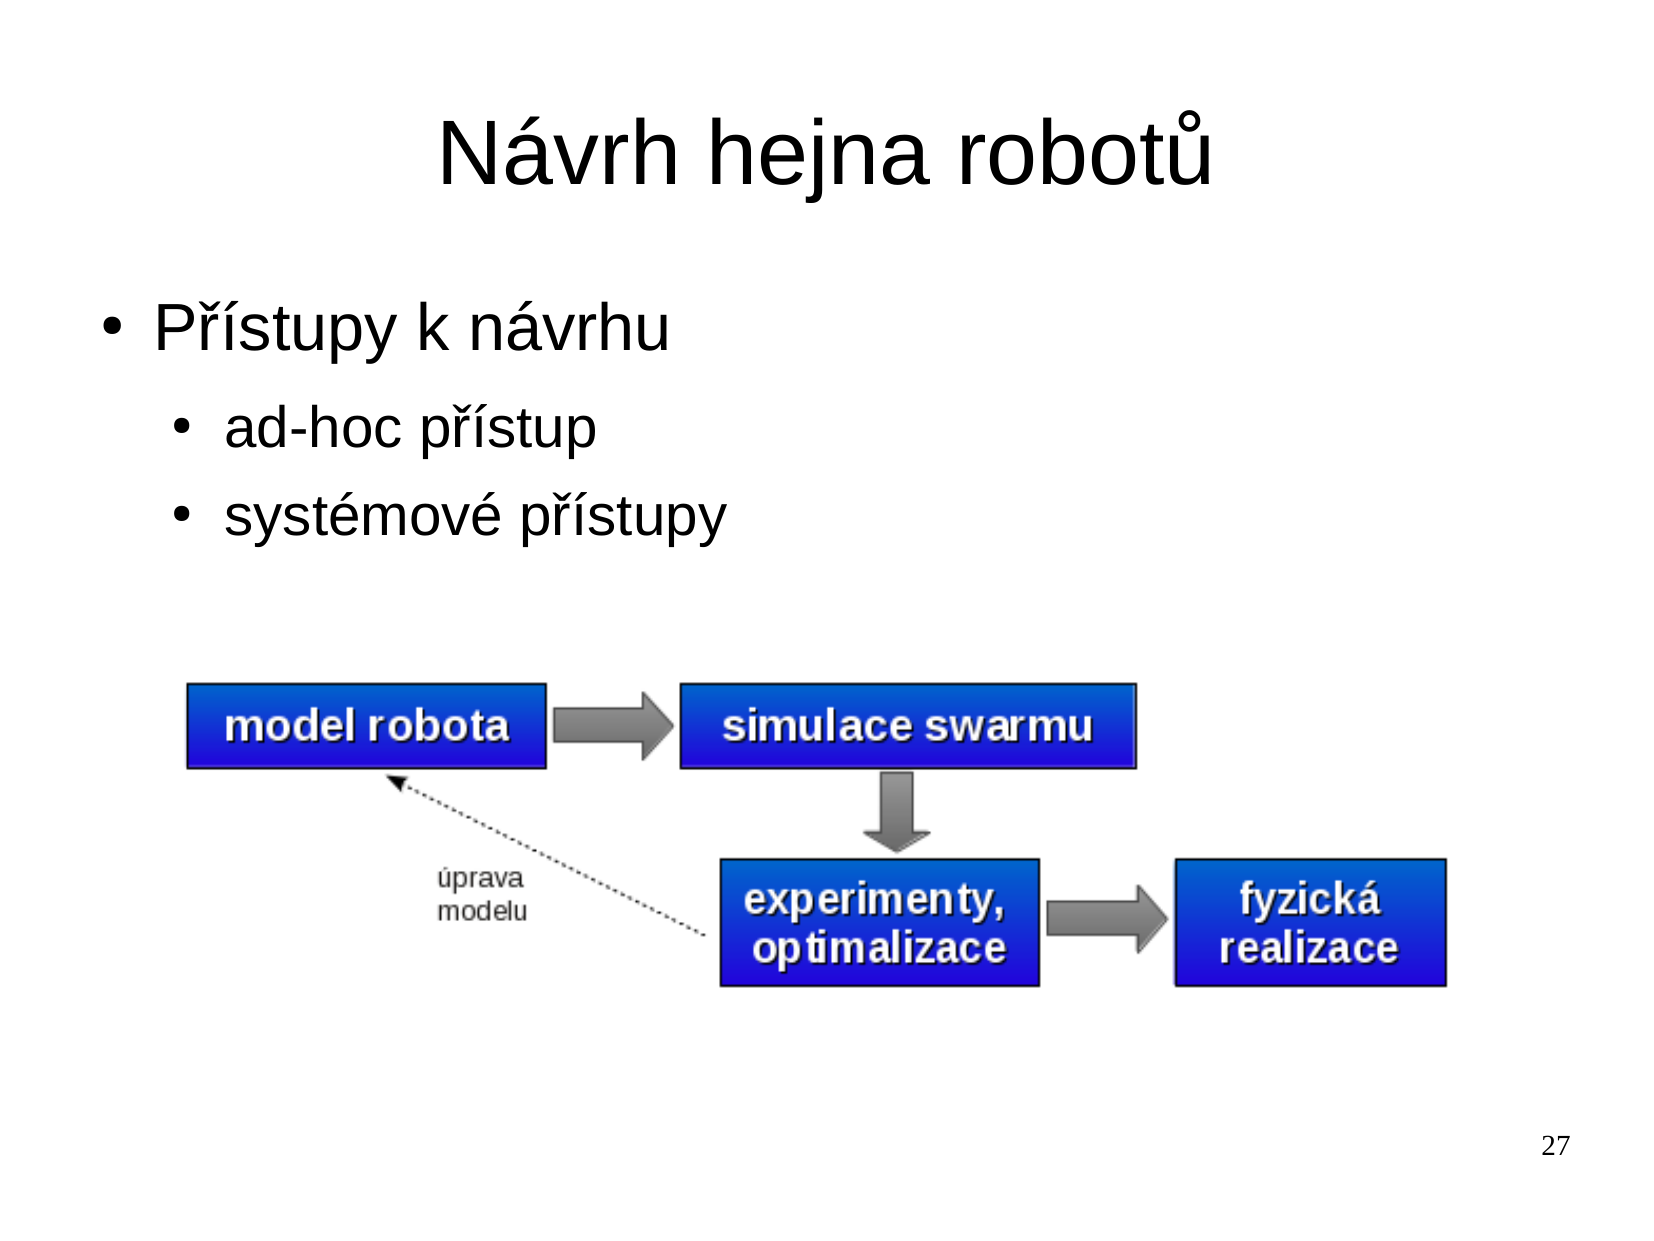

# Návrh hejna robotů
Přístupy k návrhu
ad-hoc přístup
systémové přístupy
27